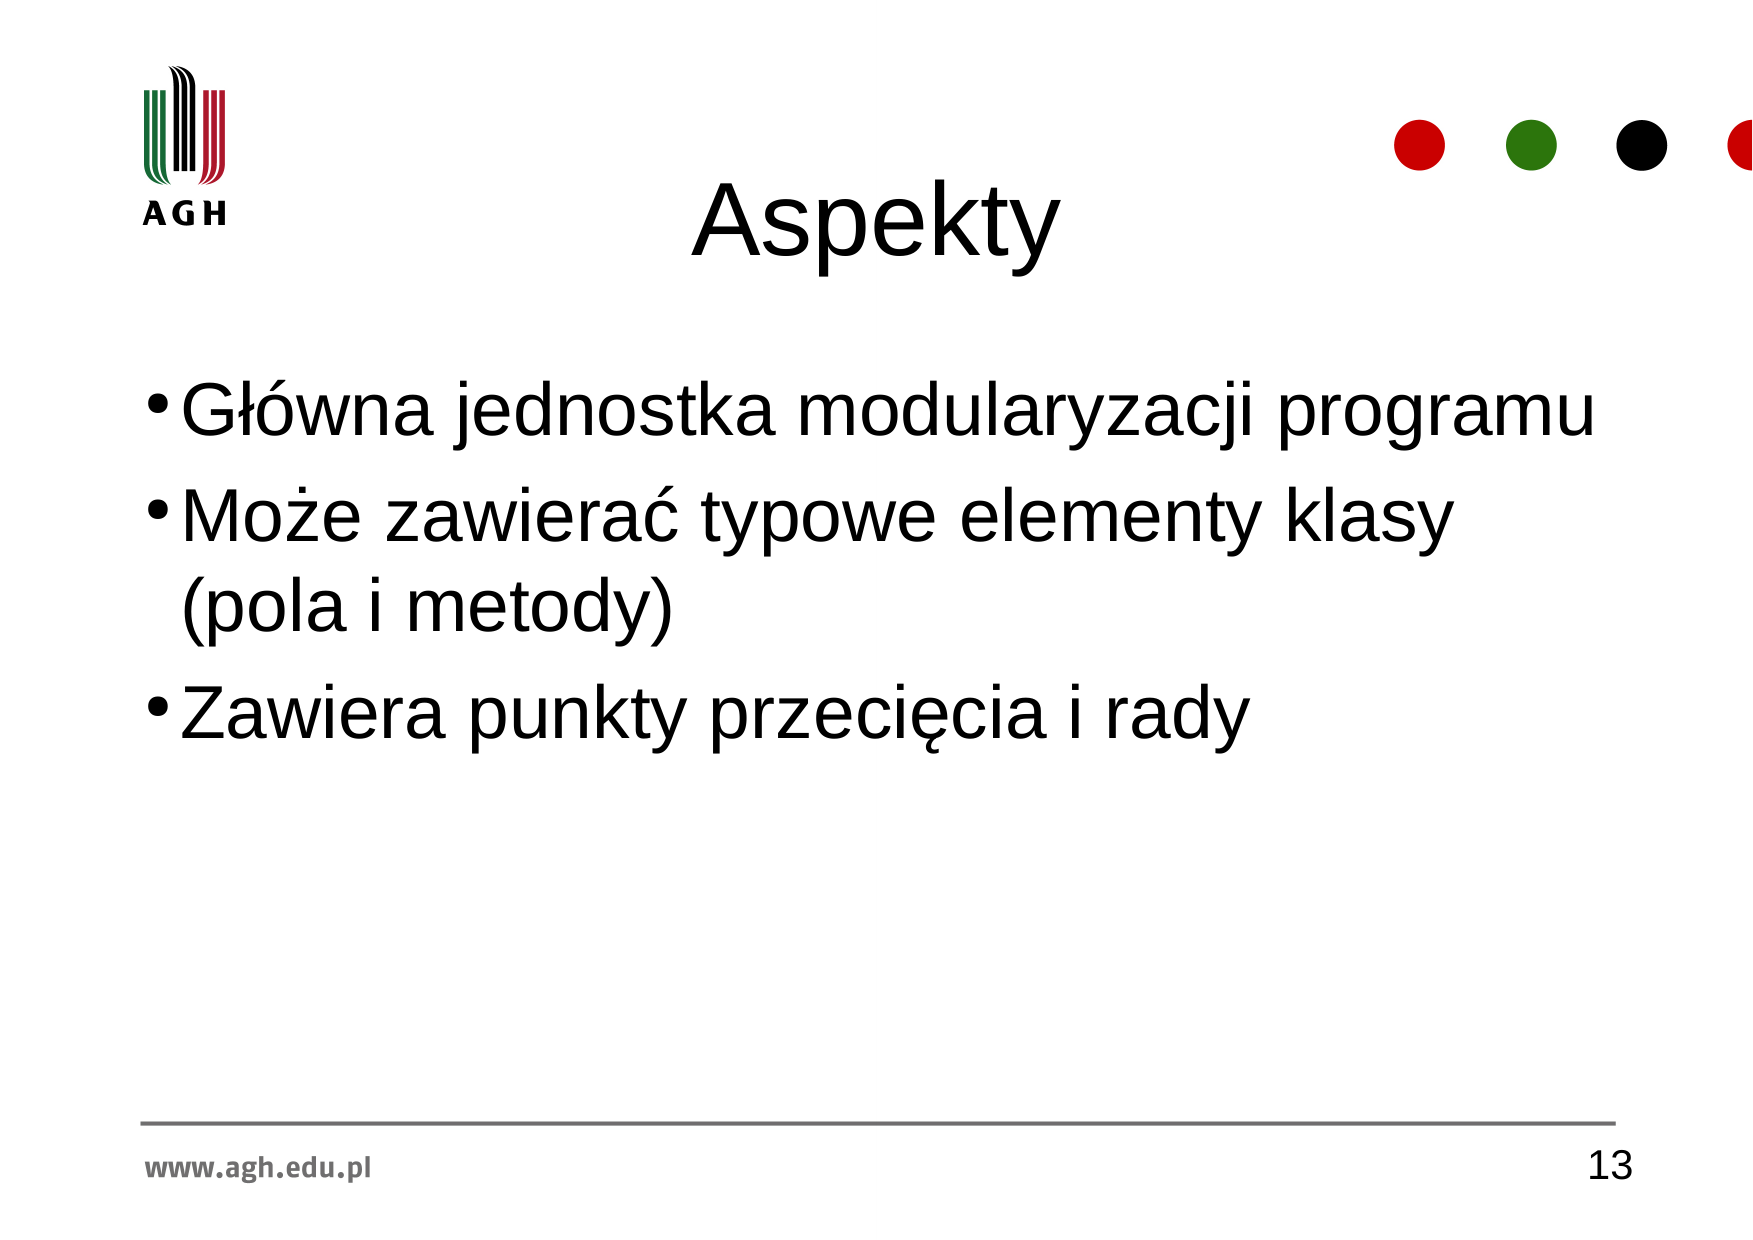

Aspekty
# Główna jednostka modularyzacji programu
Może zawierać typowe elementy klasy (pola i metody)
Zawiera punkty przecięcia i rady